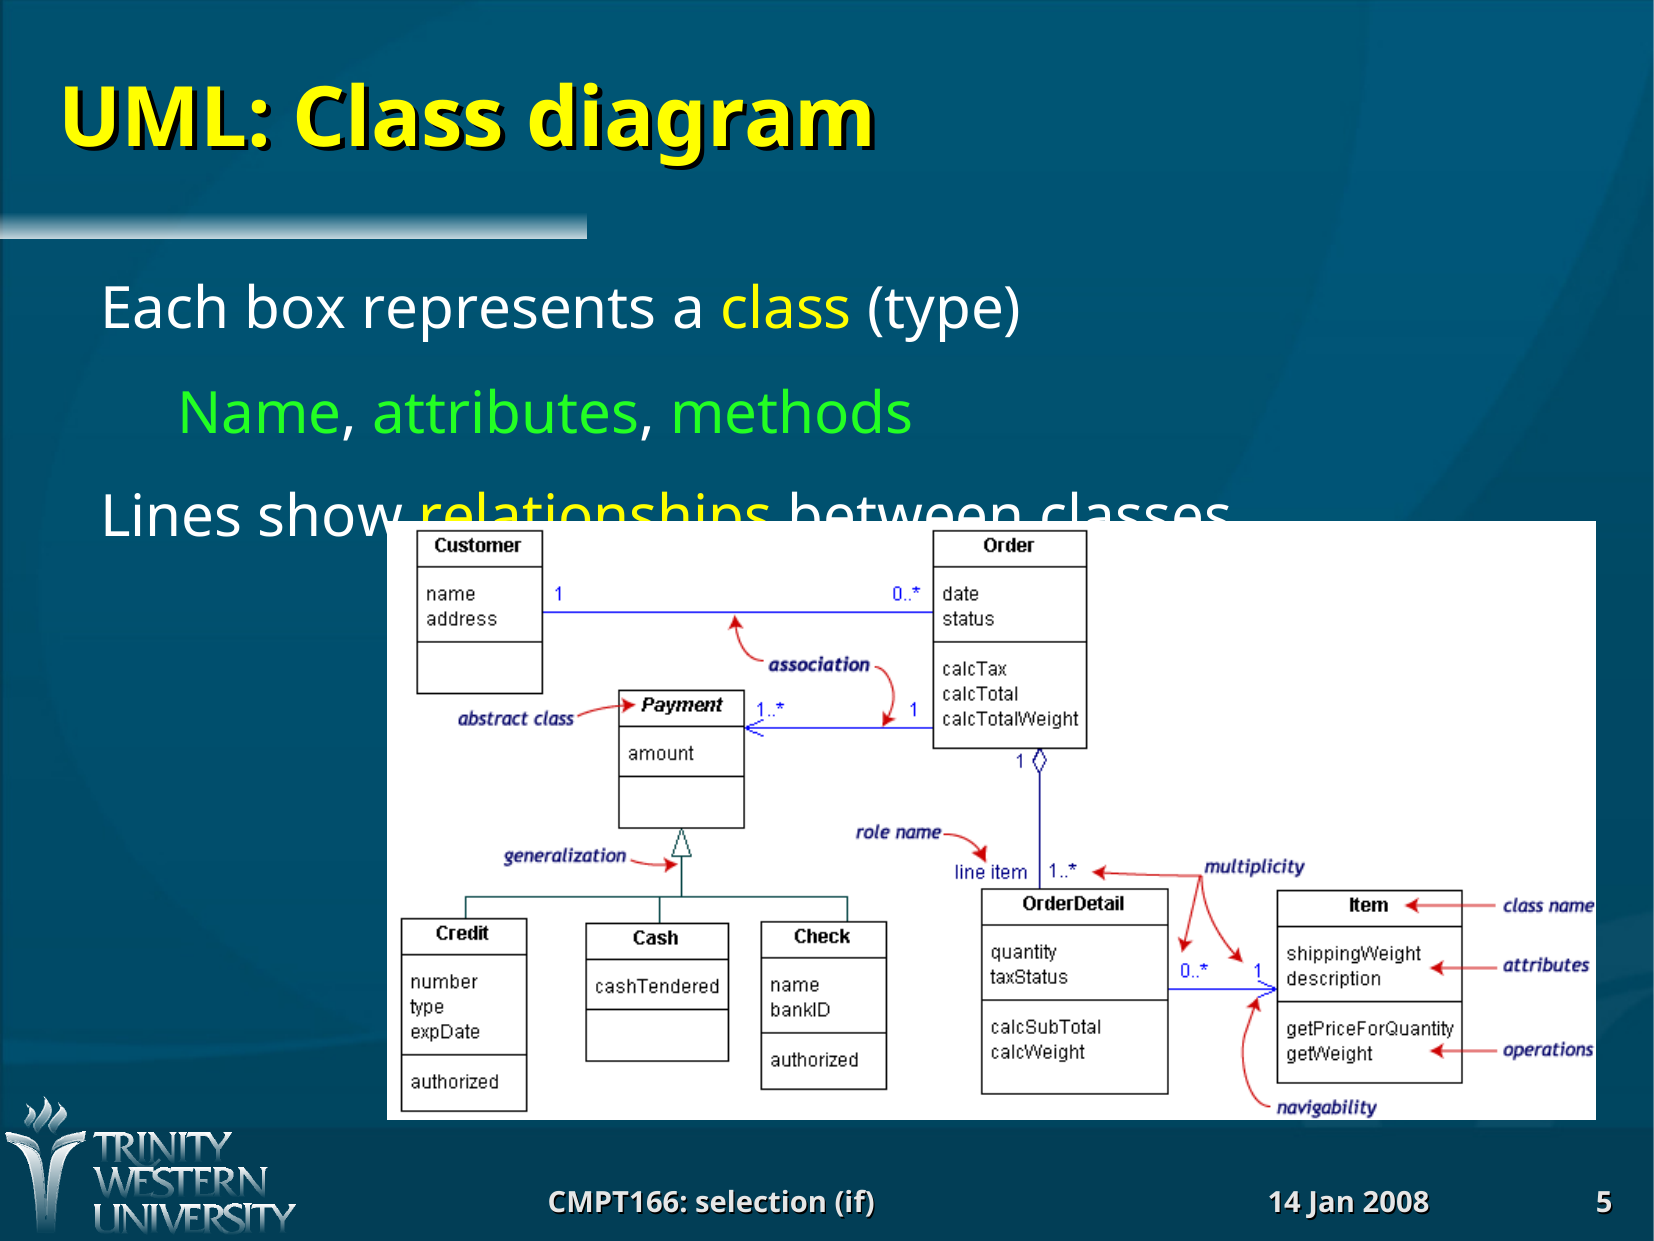

# UML: Class diagram
Each box represents a class (type)
Name, attributes, methods
Lines show relationships between classes
CMPT166: selection (if)
14 Jan 2008
5